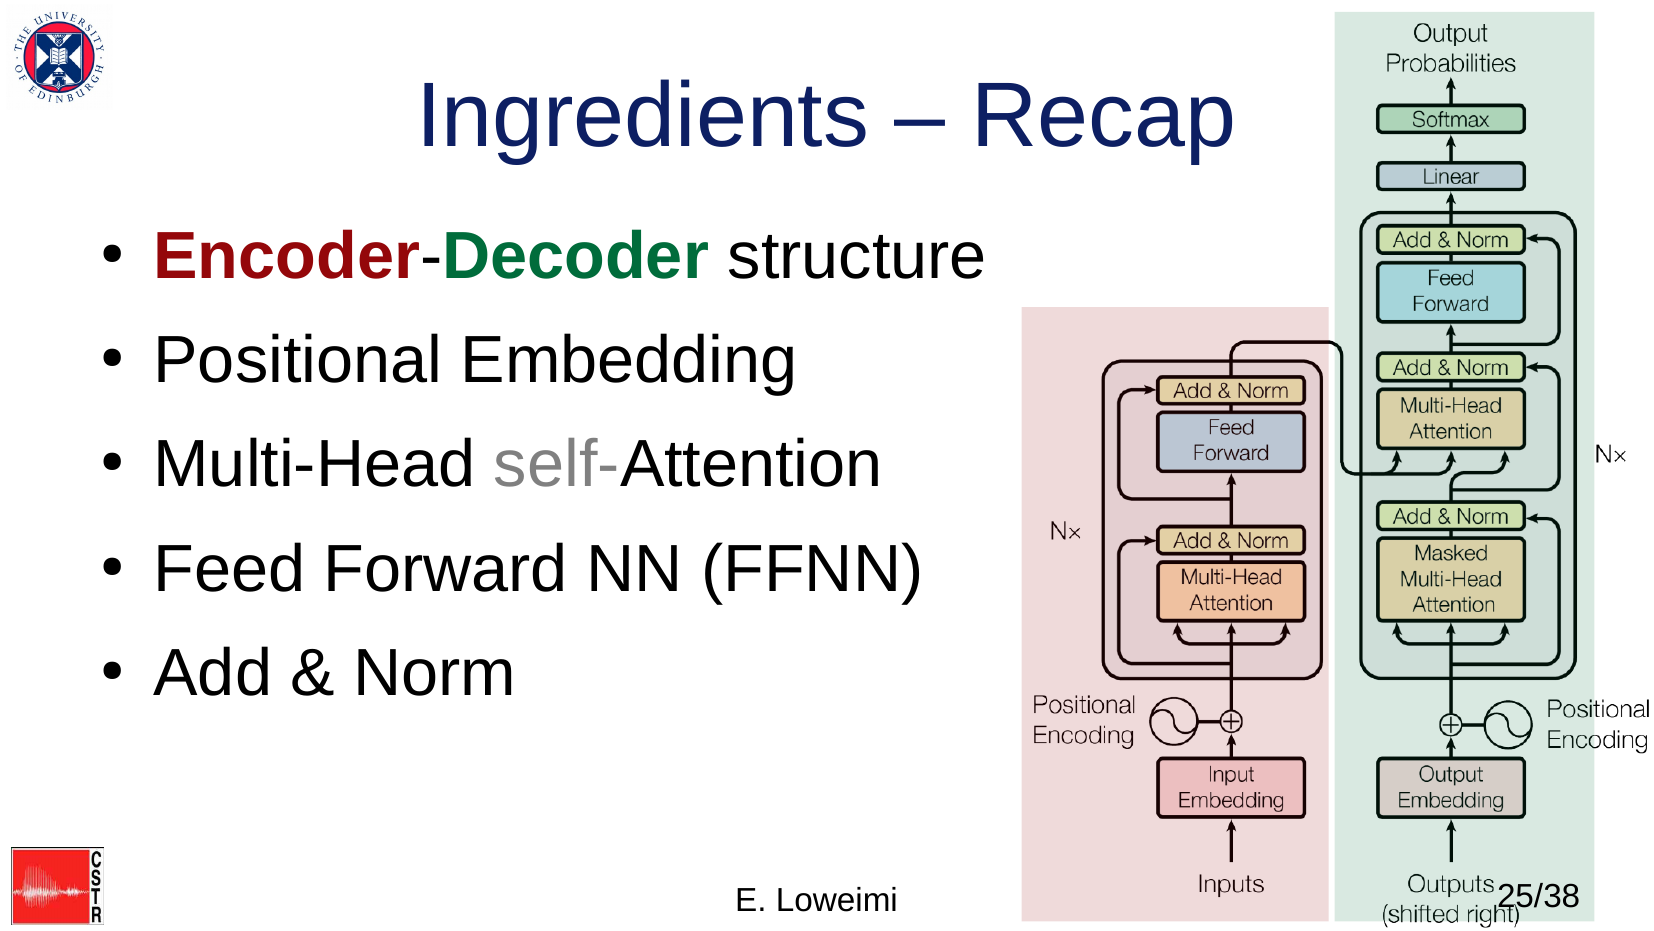

# Ingredients – Recap
Encoder-Decoder structure
Positional Embedding
Multi-Head self-Attention
Feed Forward NN (FFNN)
Add & Norm
25/38
E. Loweimi